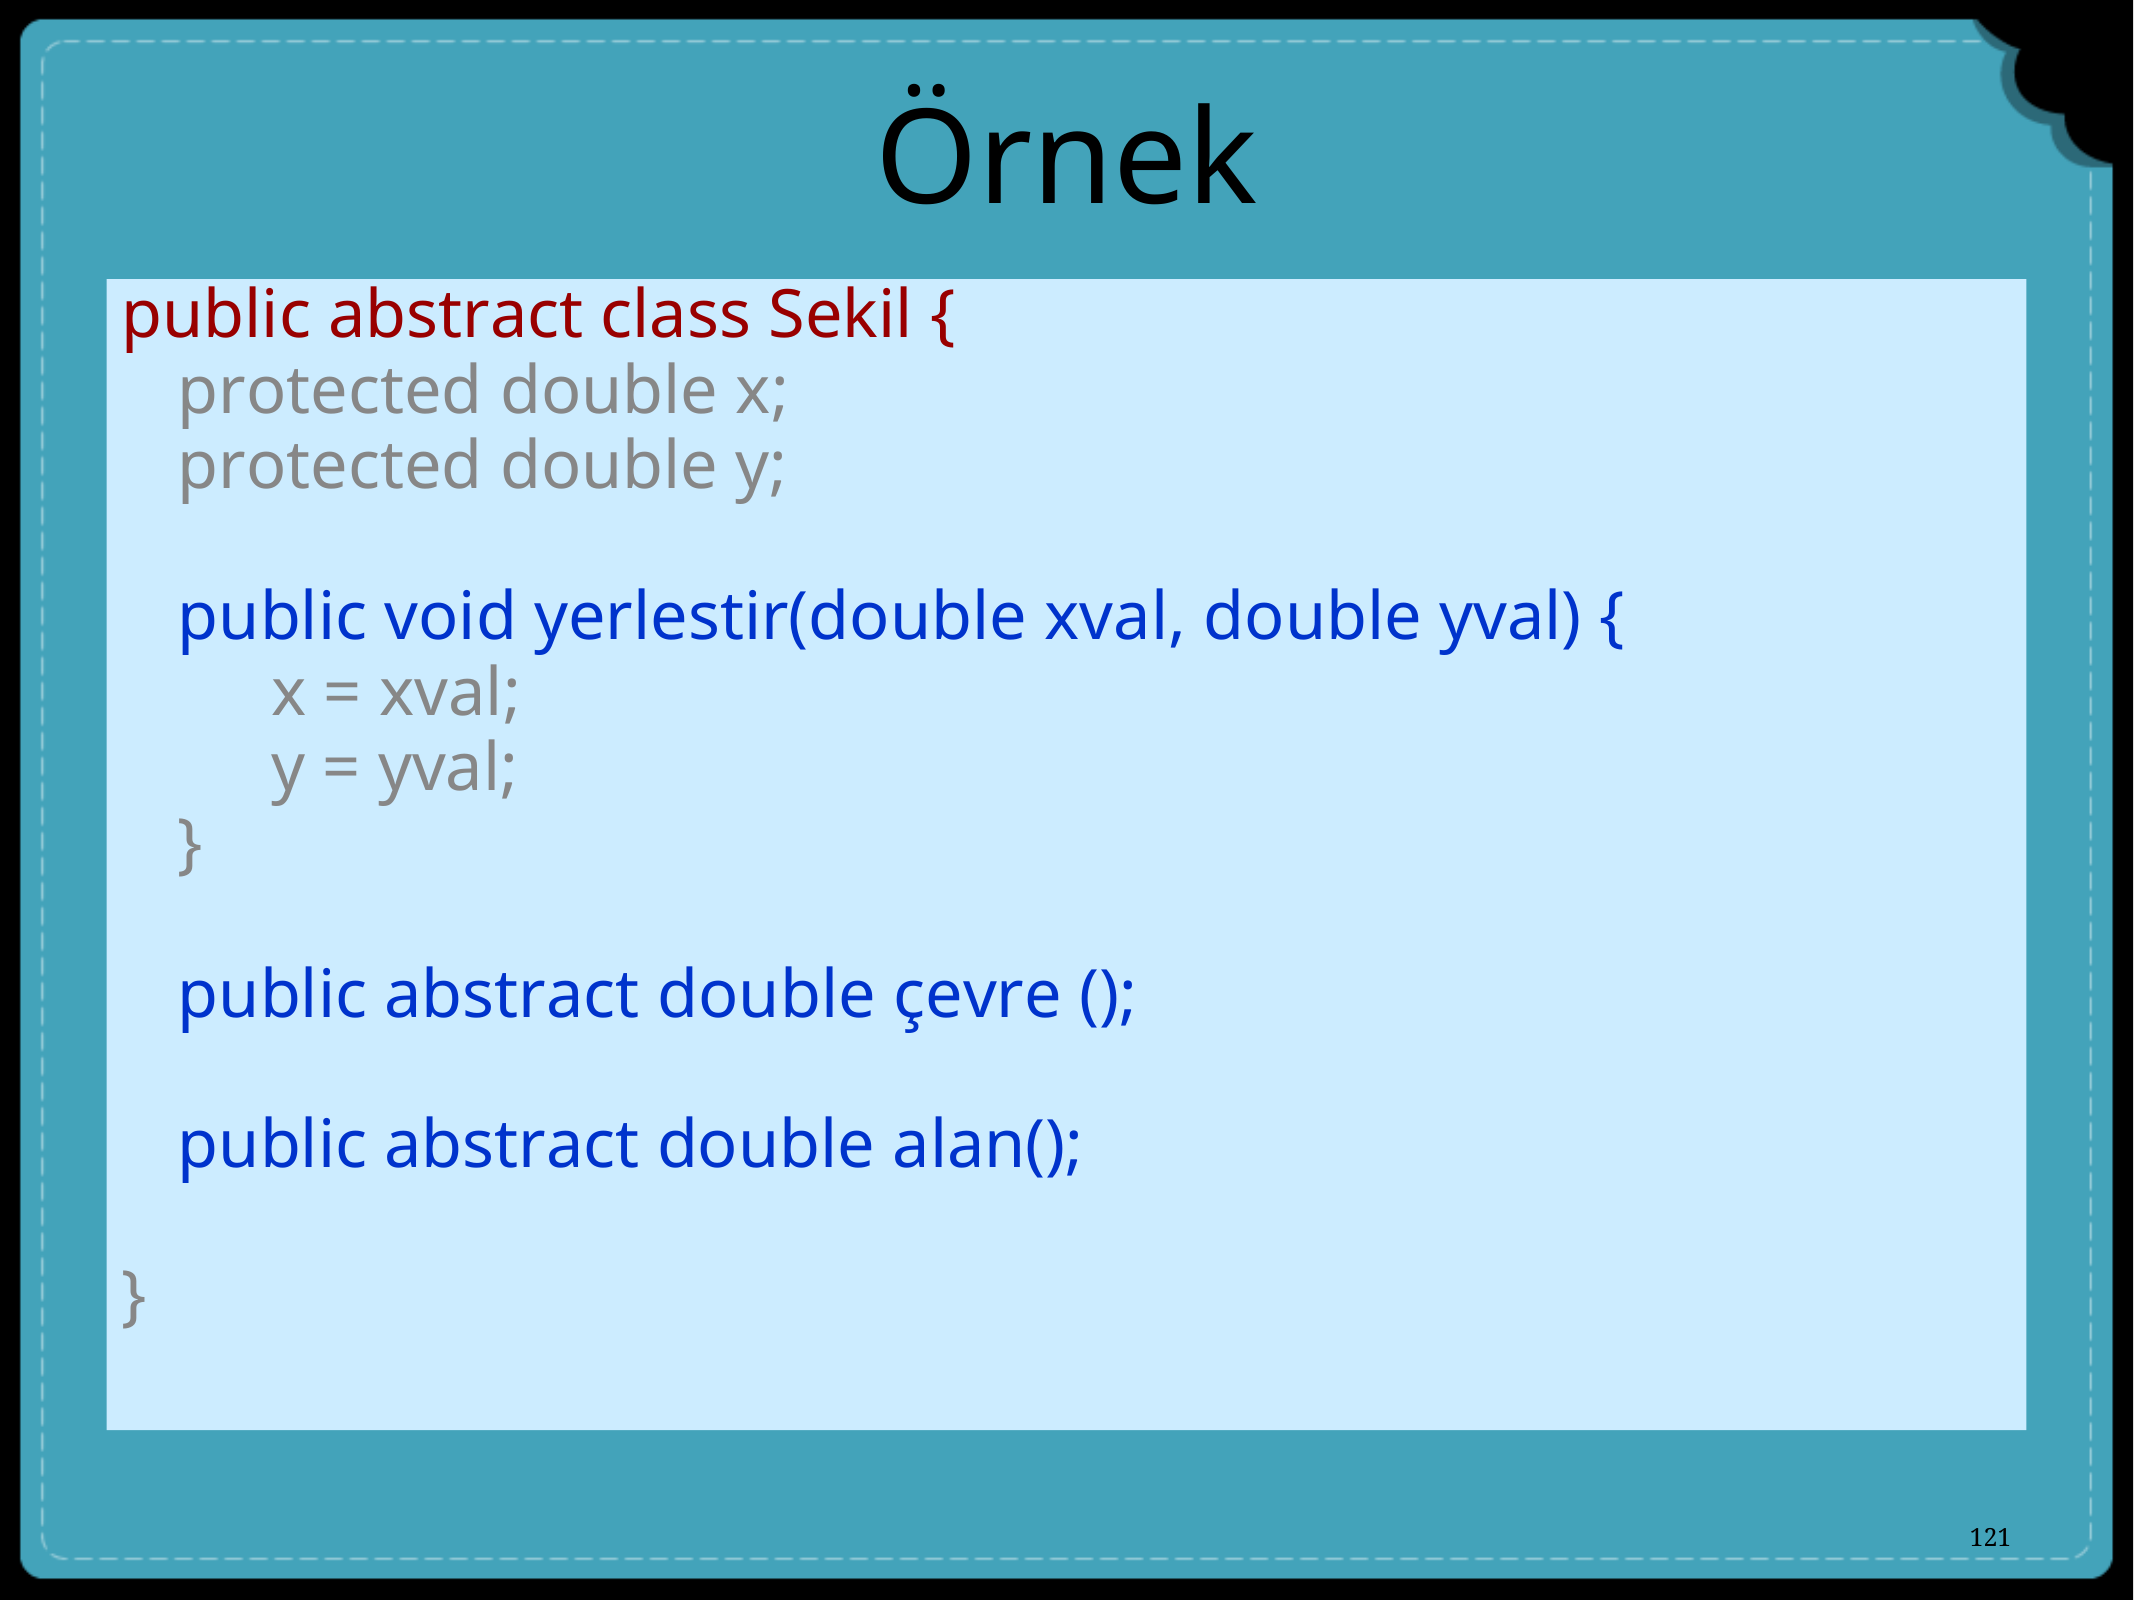

# Örnek
public abstract class Sekil {
	protected double x;
	protected double y;
	public void yerlestir(double xval, double yval) {
		x = xval;
		y = yval;
	}
	public abstract double çevre ();
	public abstract double alan();
}